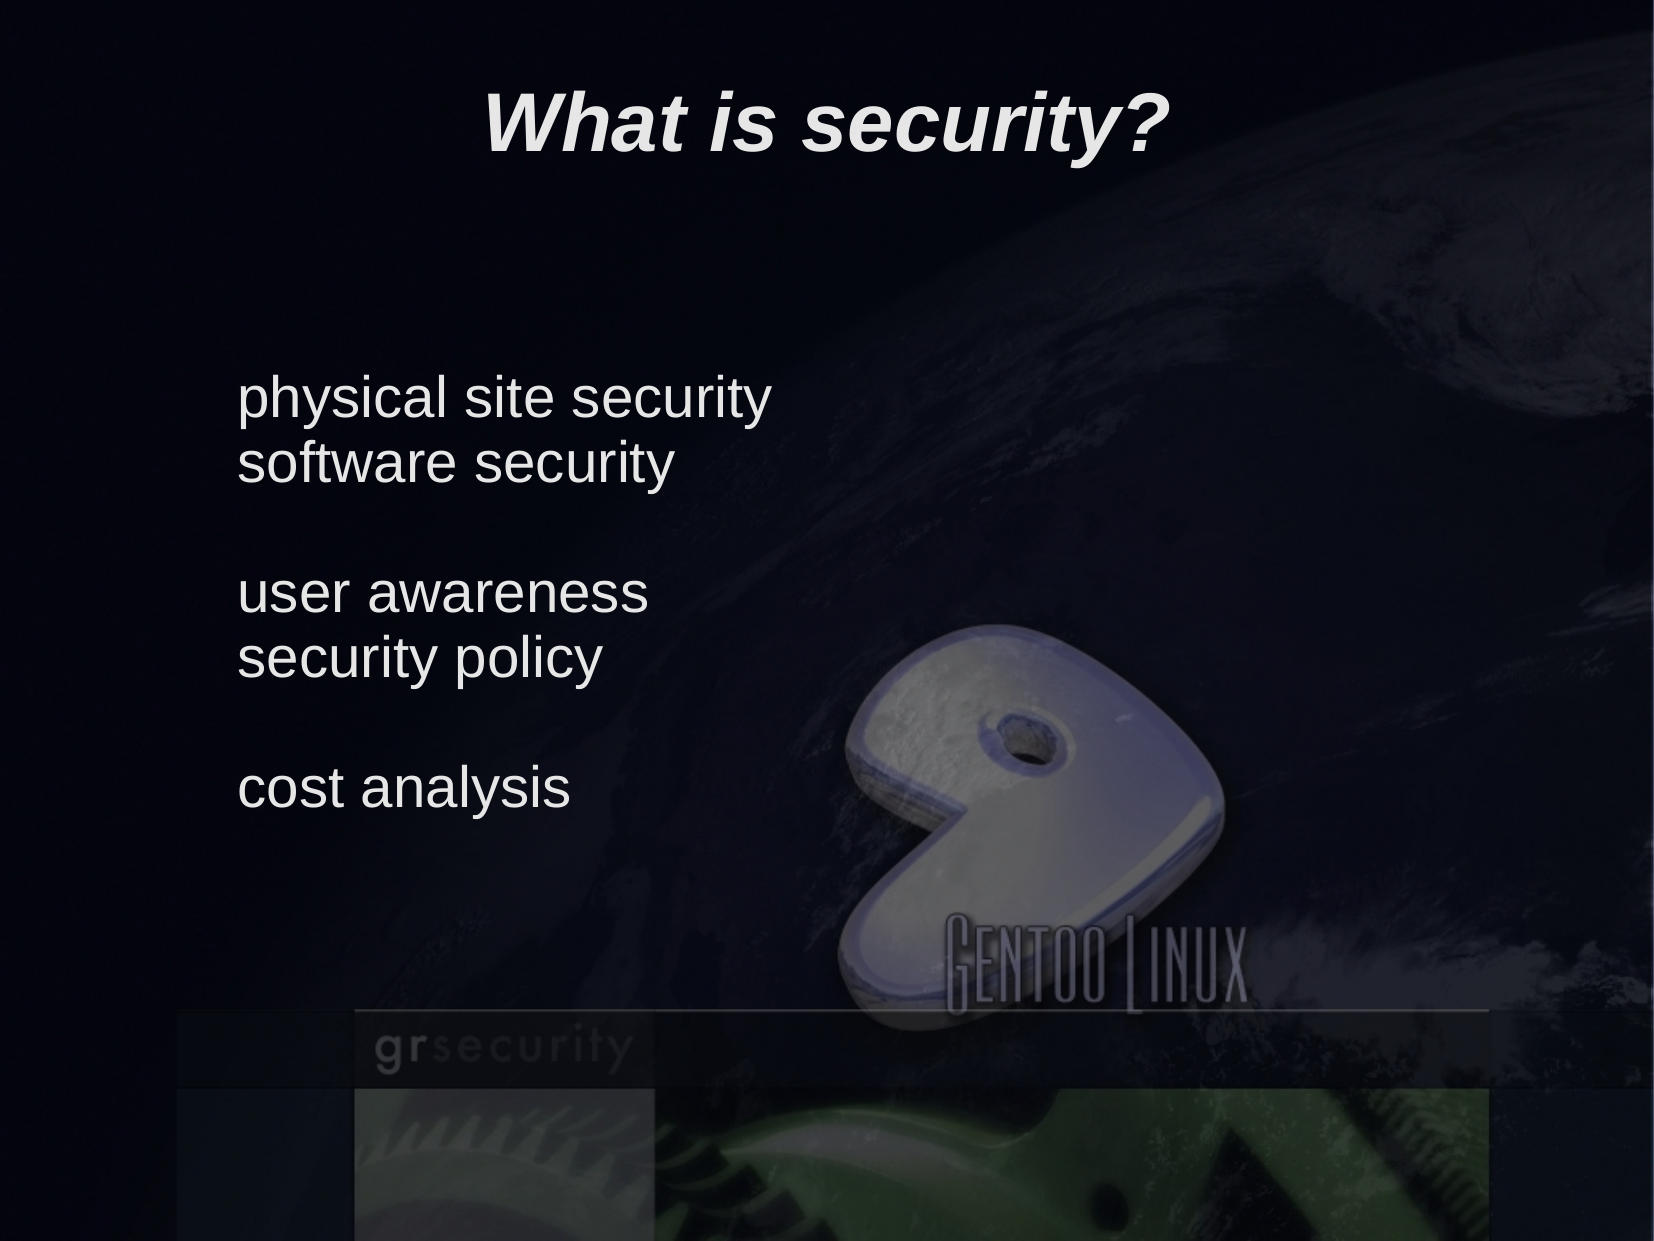

# What is security?
physical site security
software security
user awareness
security policy
cost analysis